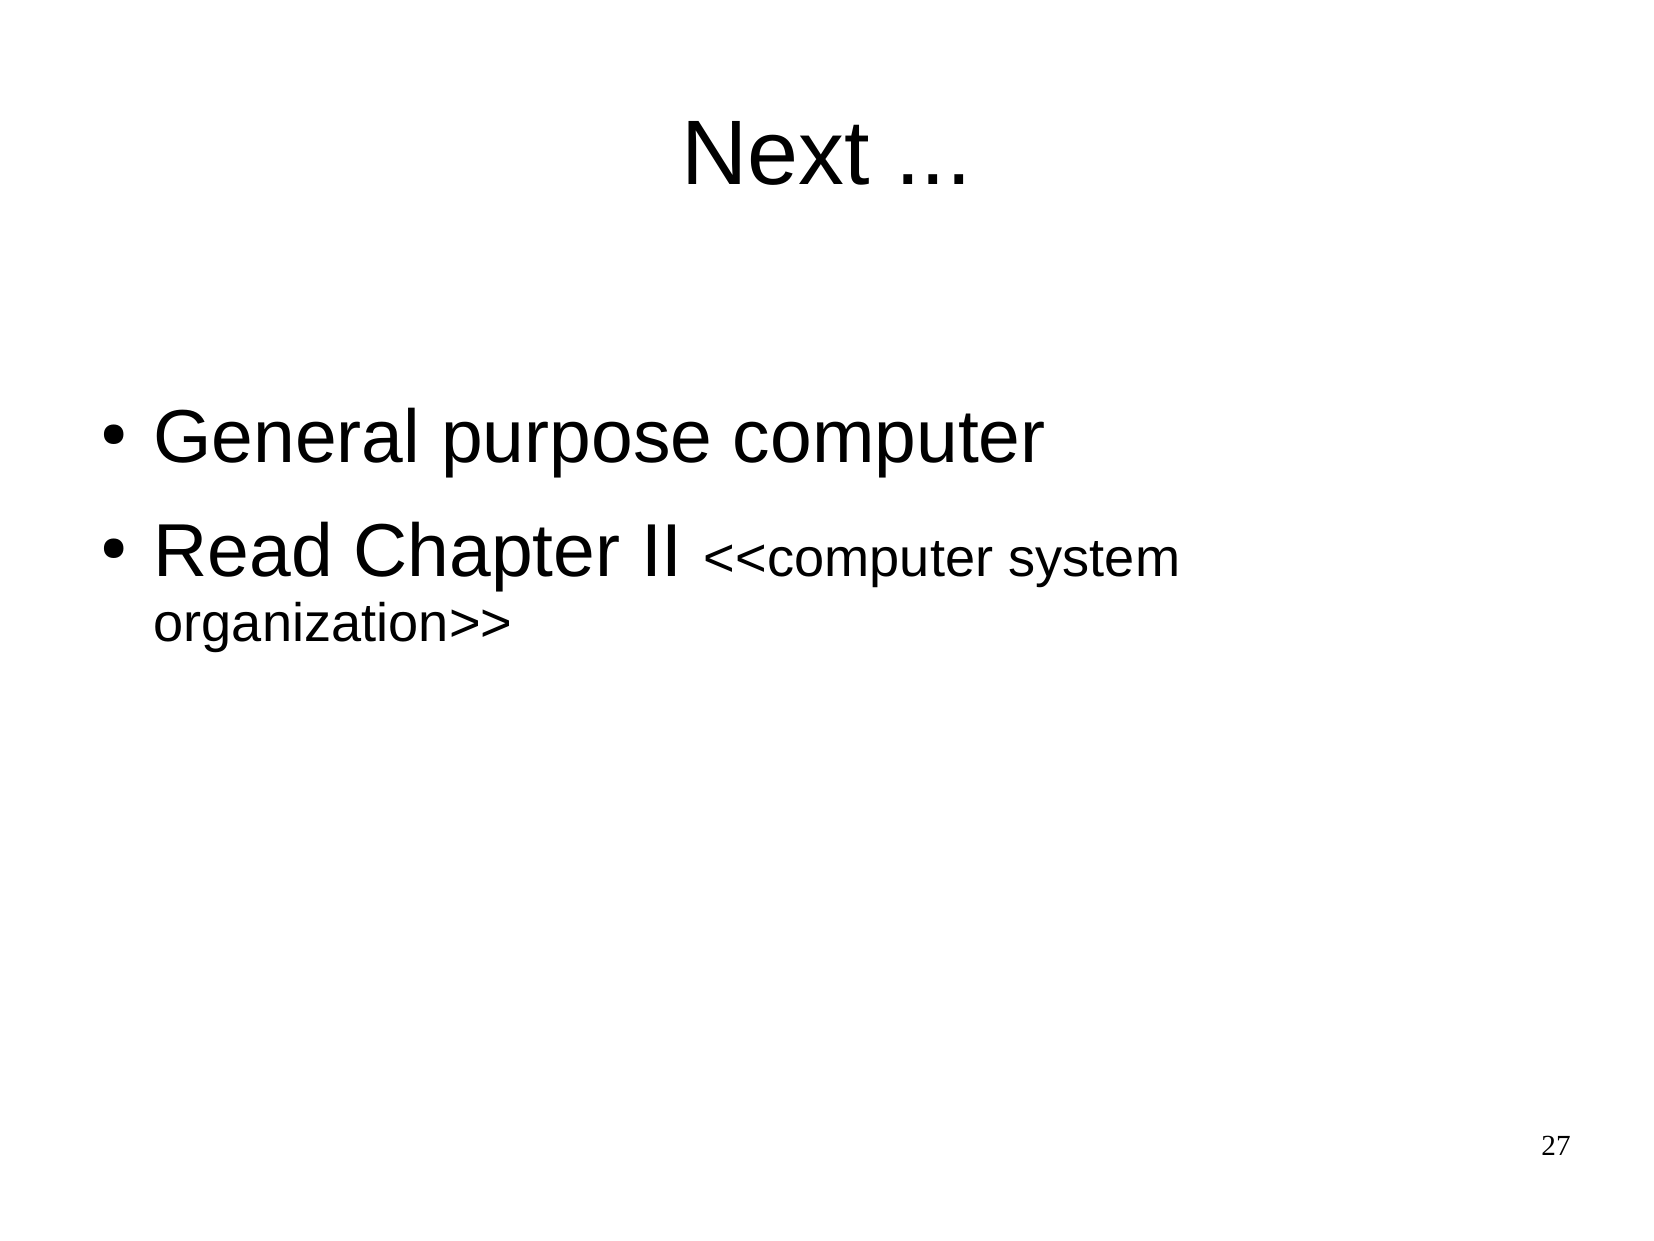

# Next ...
General purpose computer
Read Chapter II <<computer system organization>>
27